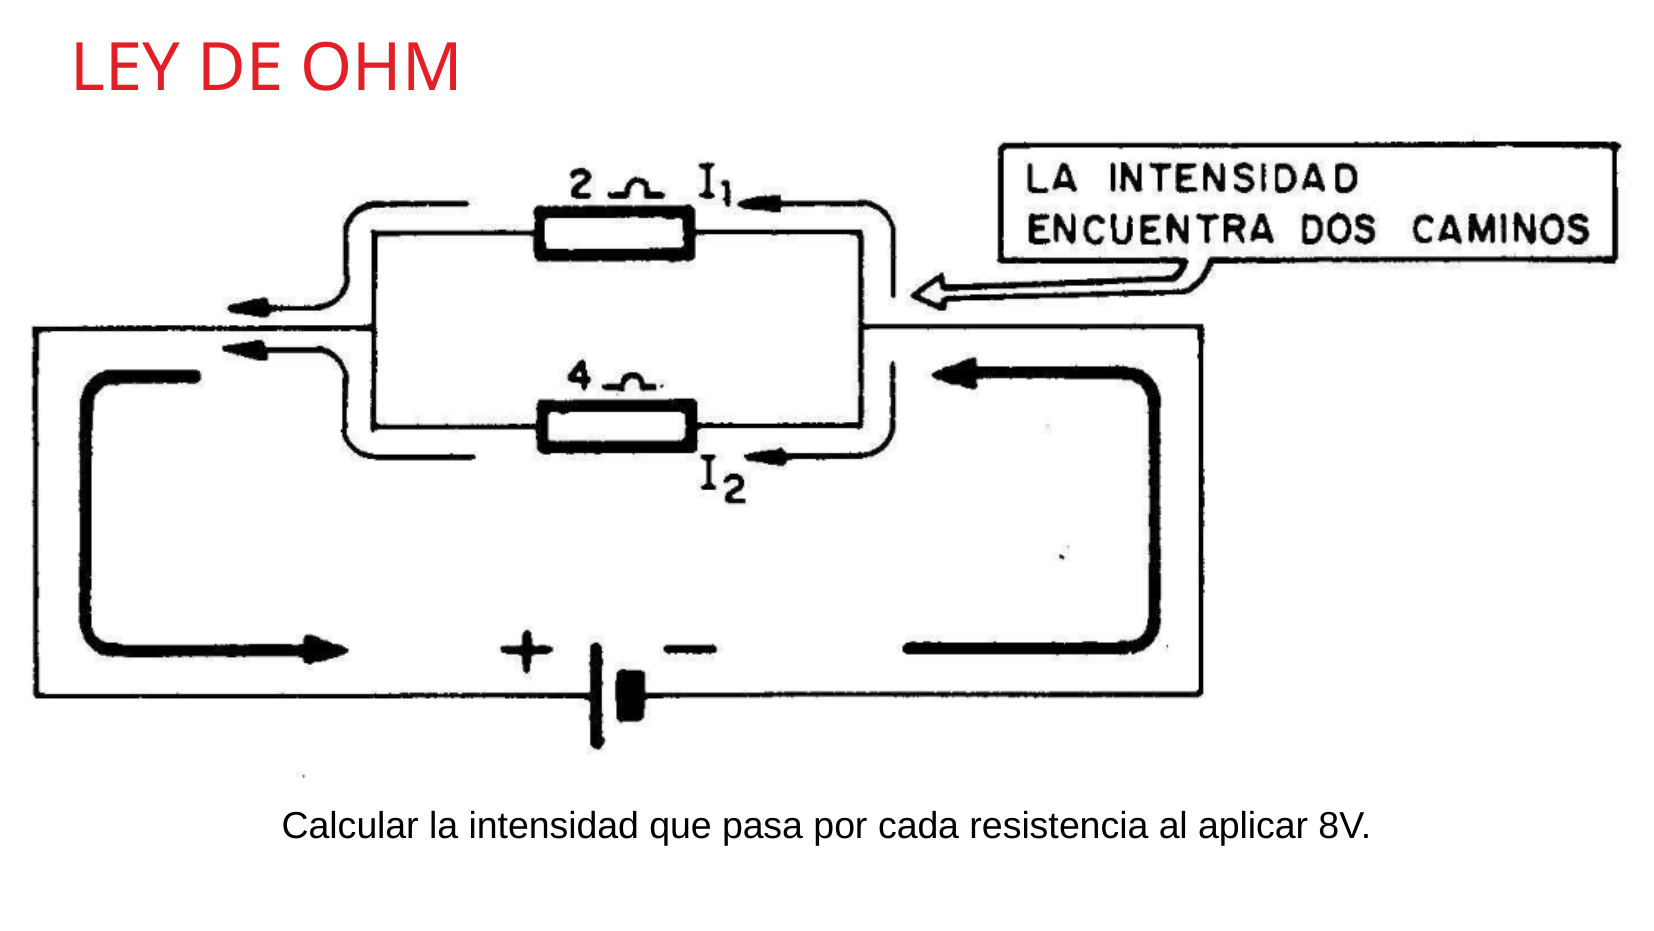

# LEY DE OHM
Calcular la intensidad que pasa por cada resistencia al aplicar 8V.